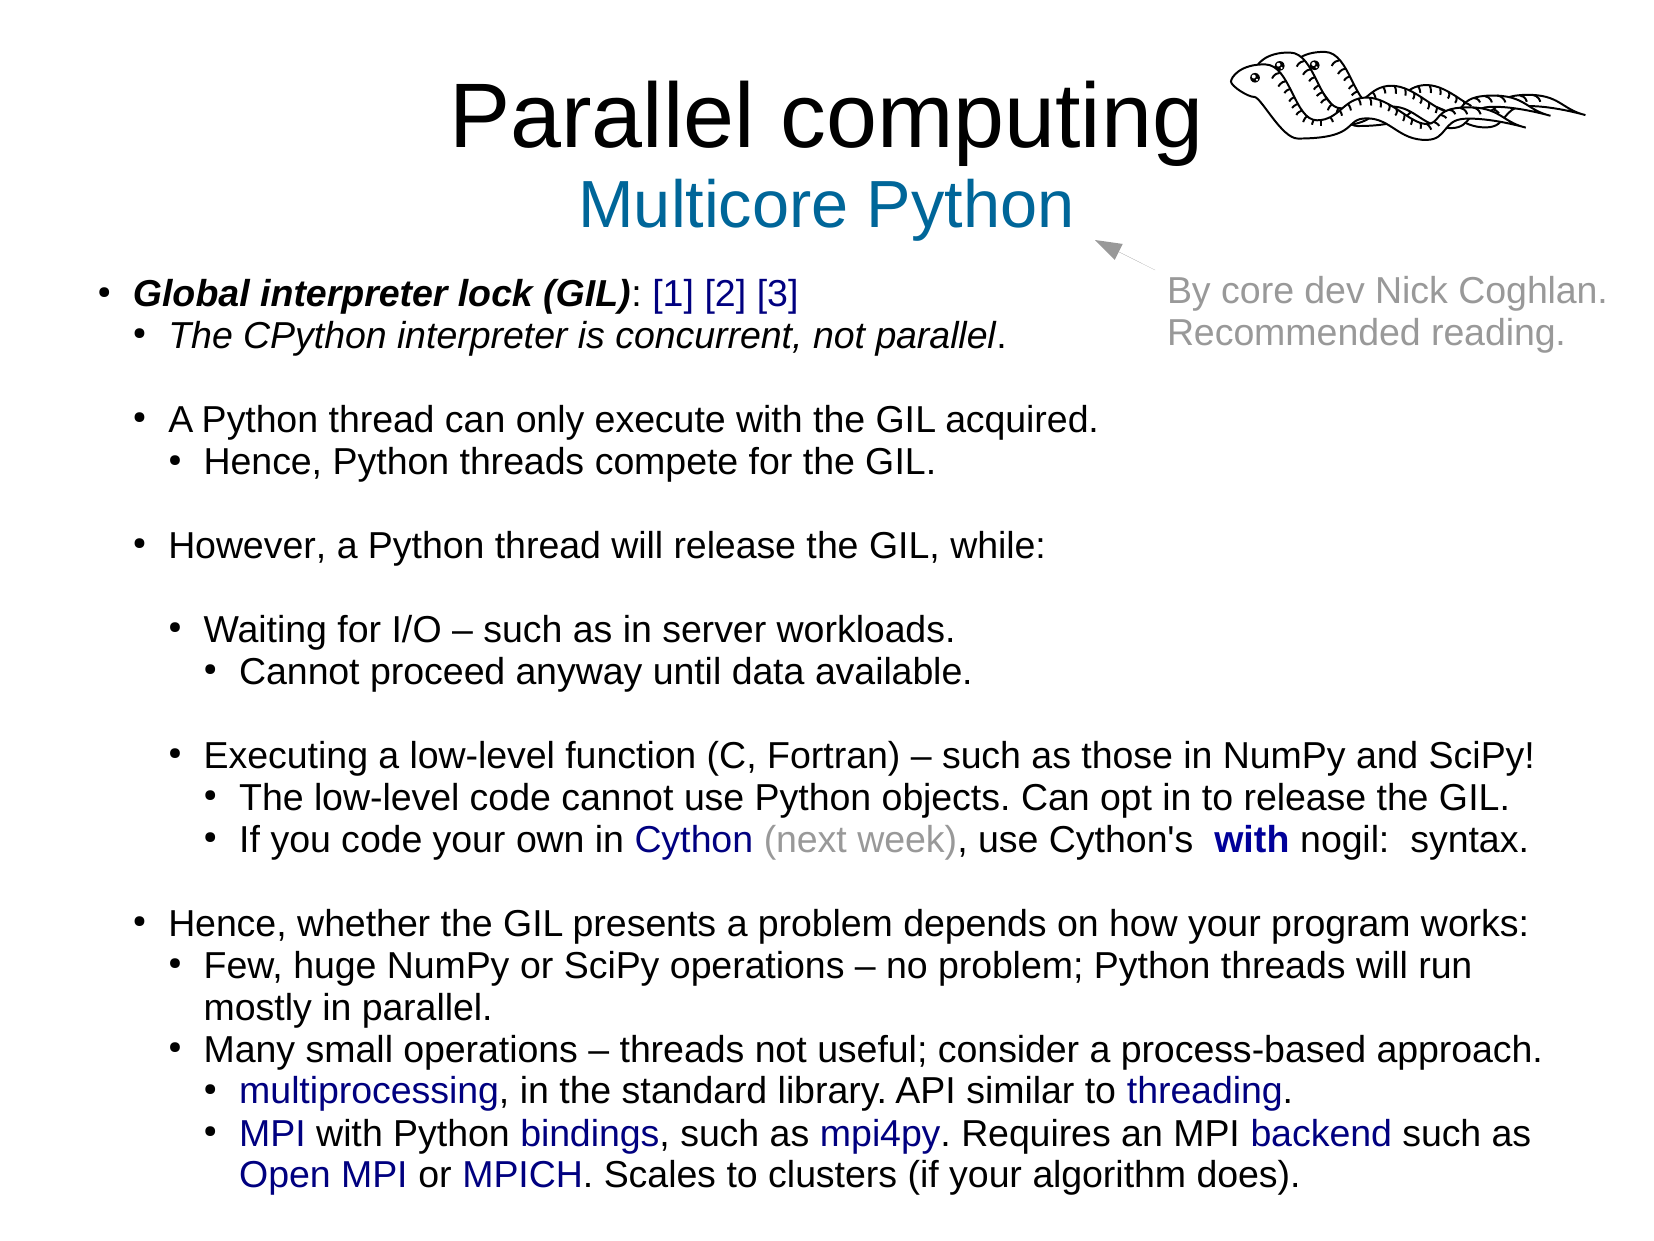

# Parallel computing Multicore Python
Global interpreter lock (GIL): [1] [2] [3]
The CPython interpreter is concurrent, not parallel.
A Python thread can only execute with the GIL acquired.
Hence, Python threads compete for the GIL.
However, a Python thread will release the GIL, while:
Waiting for I/O – such as in server workloads.
Cannot proceed anyway until data available.
Executing a low-level function (C, Fortran) – such as those in NumPy and SciPy!
The low-level code cannot use Python objects. Can opt in to release the GIL.
If you code your own in Cython (next week), use Cython's with nogil: syntax.
Hence, whether the GIL presents a problem depends on how your program works:
Few, huge NumPy or SciPy operations – no problem; Python threads will run mostly in parallel.
Many small operations – threads not useful; consider a process-based approach.
multiprocessing, in the standard library. API similar to threading.
MPI with Python bindings, such as mpi4py. Requires an MPI backend such as Open MPI or MPICH. Scales to clusters (if your algorithm does).
By core dev Nick Coghlan.
Recommended reading.